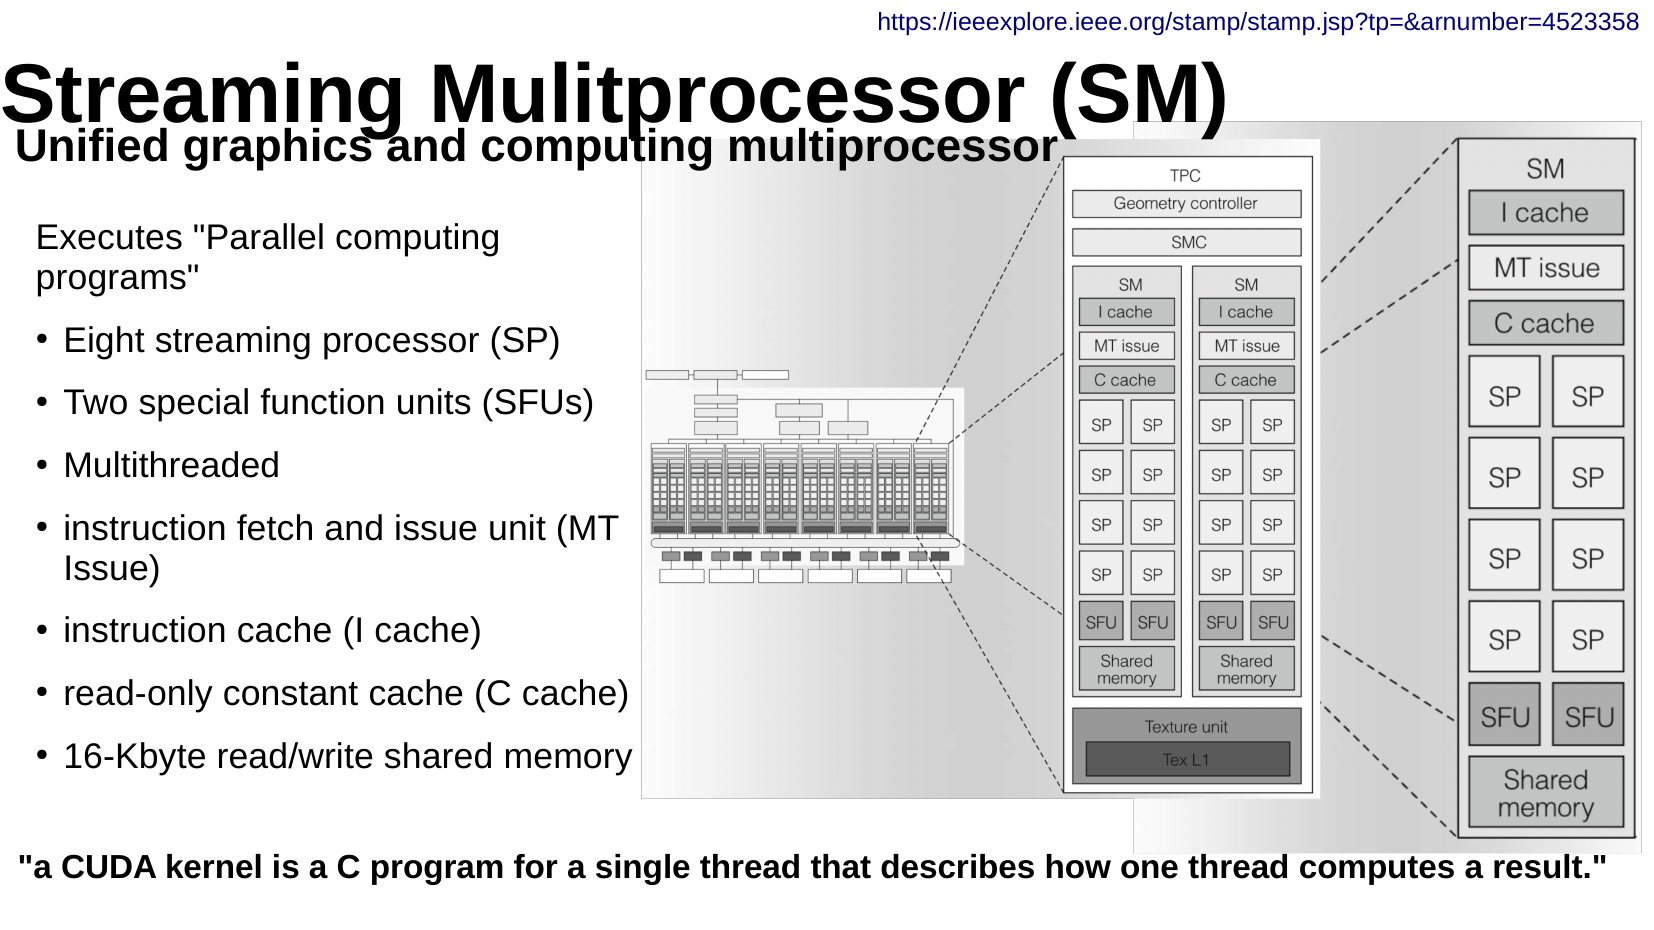

https://ieeexplore.ieee.org/stamp/stamp.jsp?tp=&arnumber=4523358
# Streaming Mulitprocessor (SM)
Unified graphics and computing multiprocessor
Executes "Parallel computing programs"
Eight streaming processor (SP)
Two special function units (SFUs)
Multithreaded
instruction fetch and issue unit (MT Issue)
instruction cache (I cache)
read-only constant cache (C cache)
16-Kbyte read/write shared memory
"a CUDA kernel is a C program for a single thread that describes how one thread computes a result."